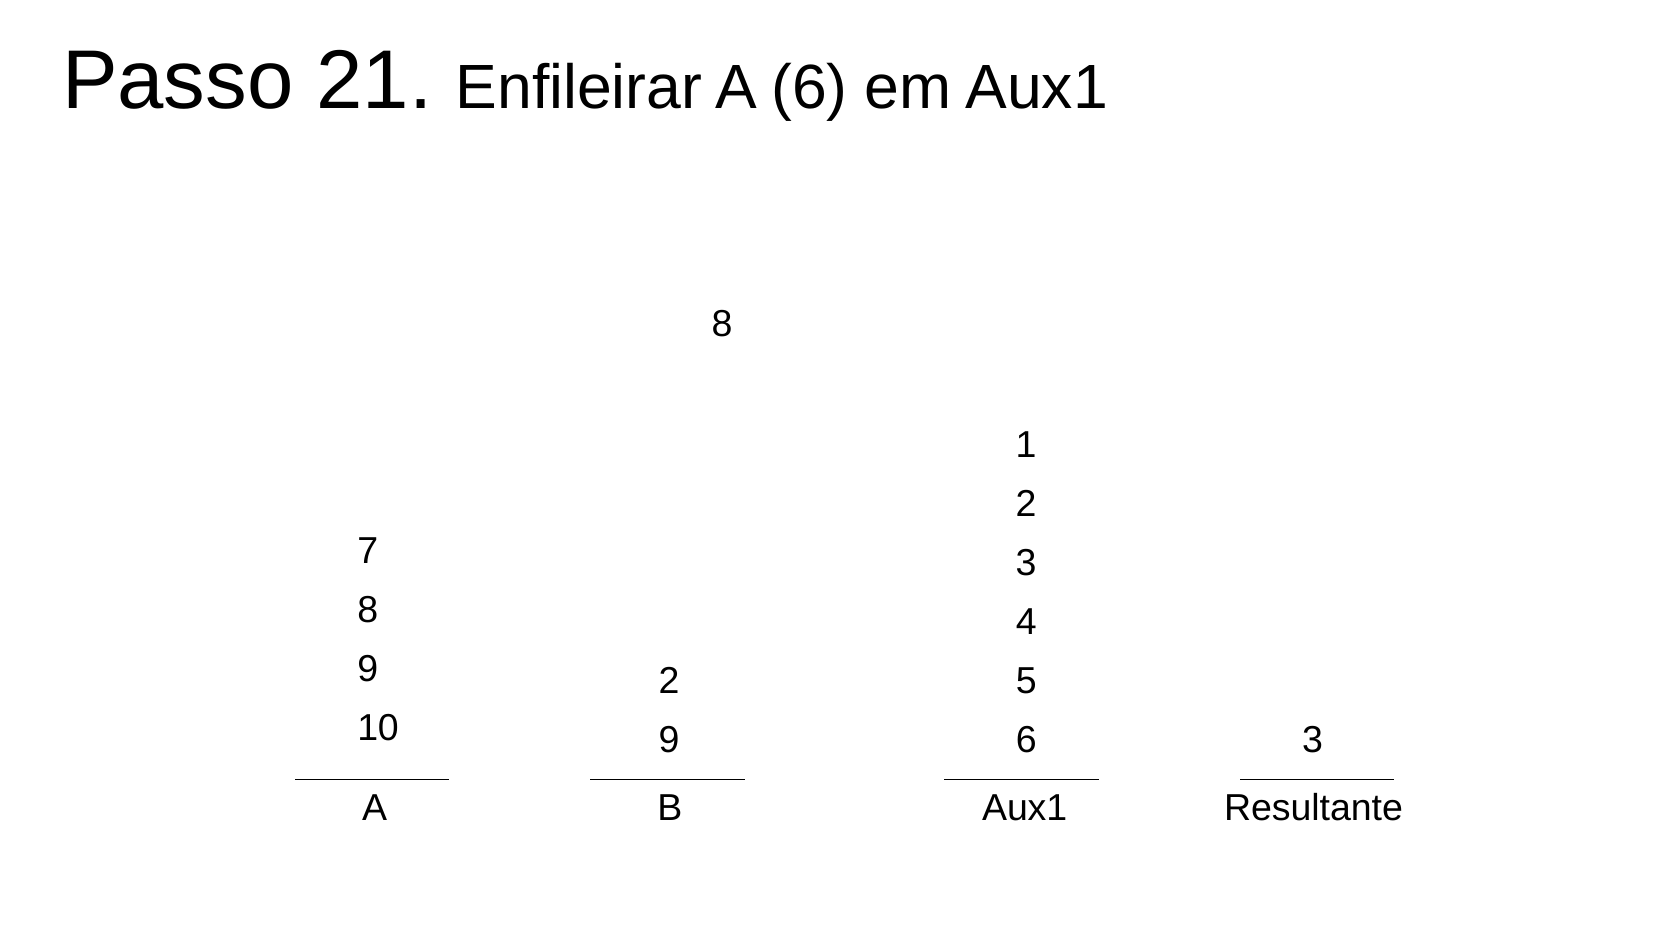

Passo 21. Enfileirar A (6) em Aux1
8
1
2
7
3
8
4
9
2
5
10
9
6
3
A
B
Aux1
Resultante